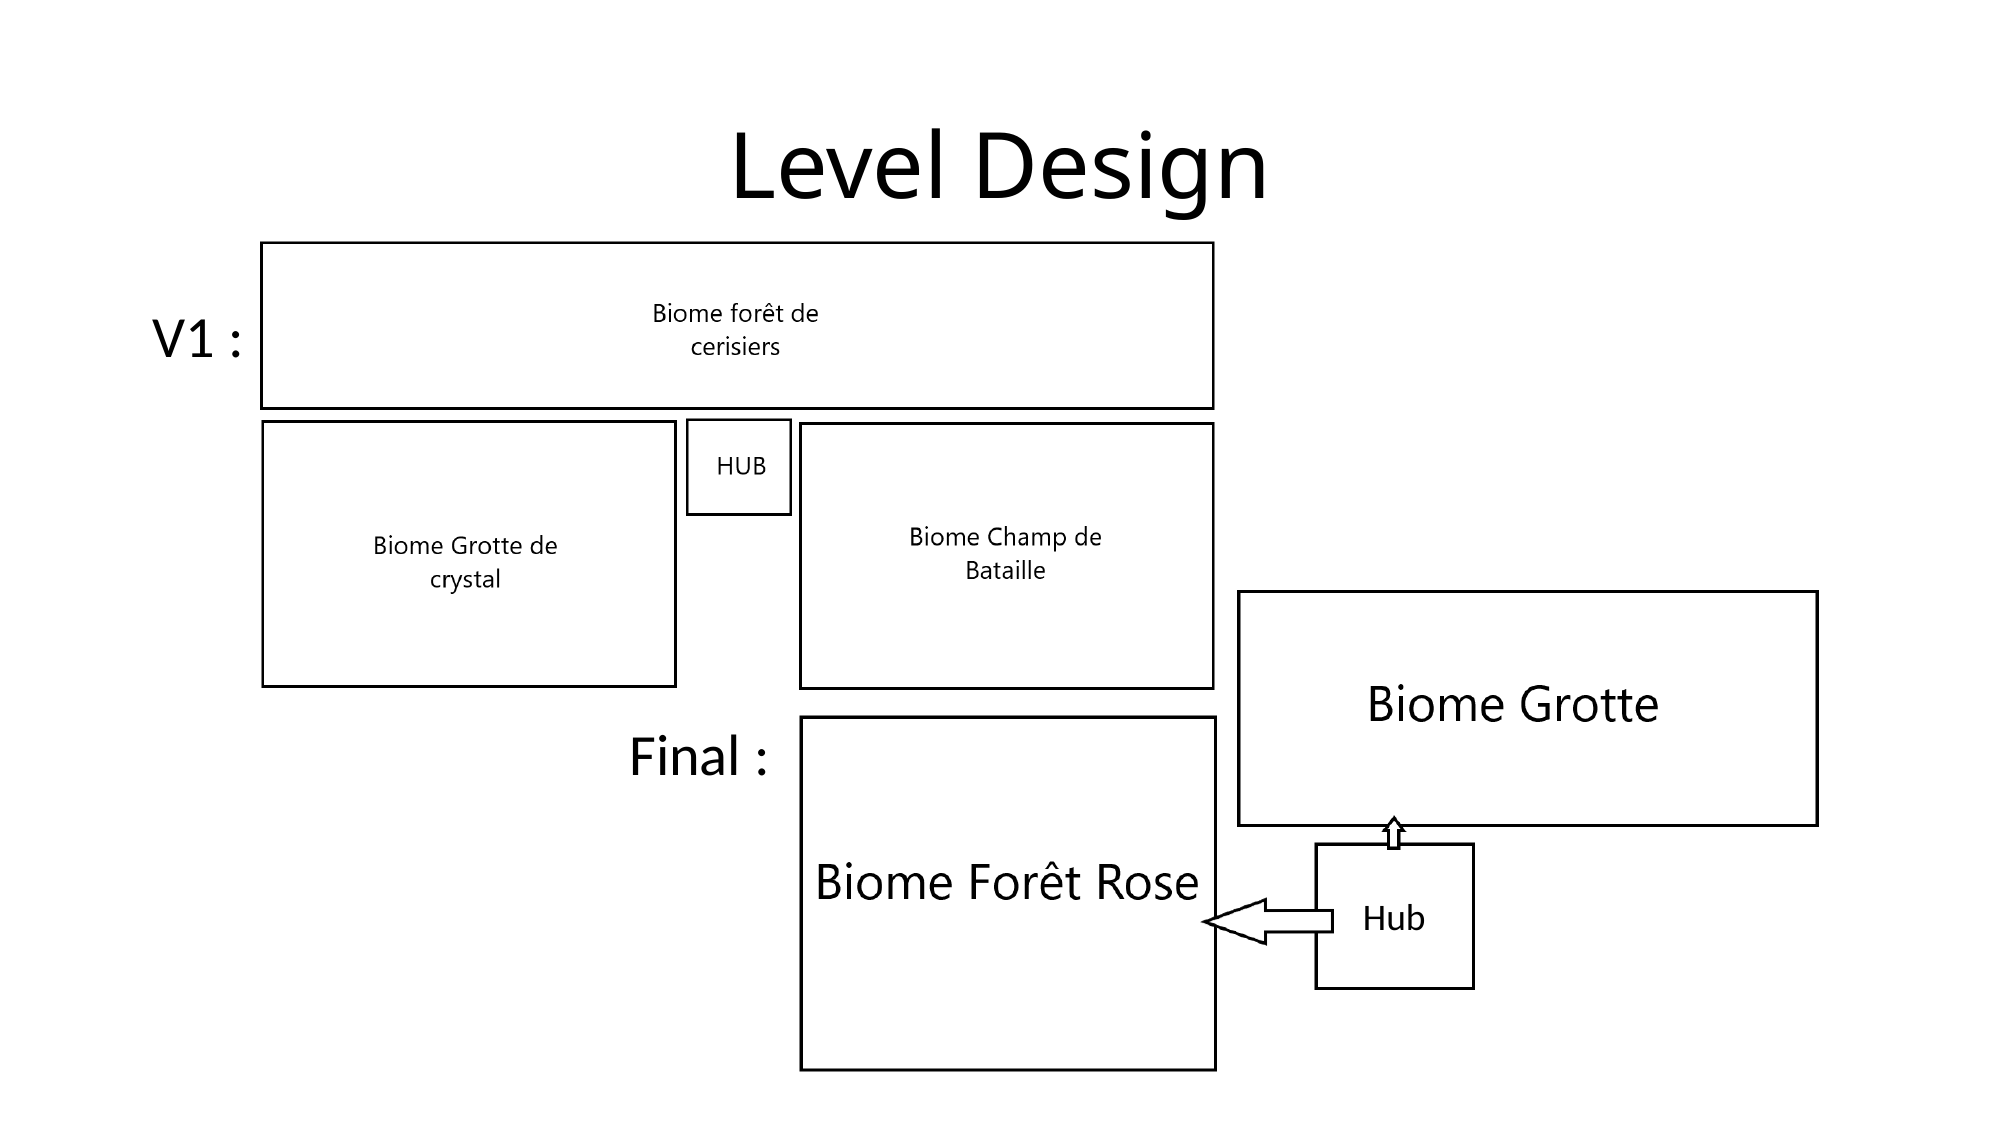

# Level Design
V1 :
                                    Final :
Hub